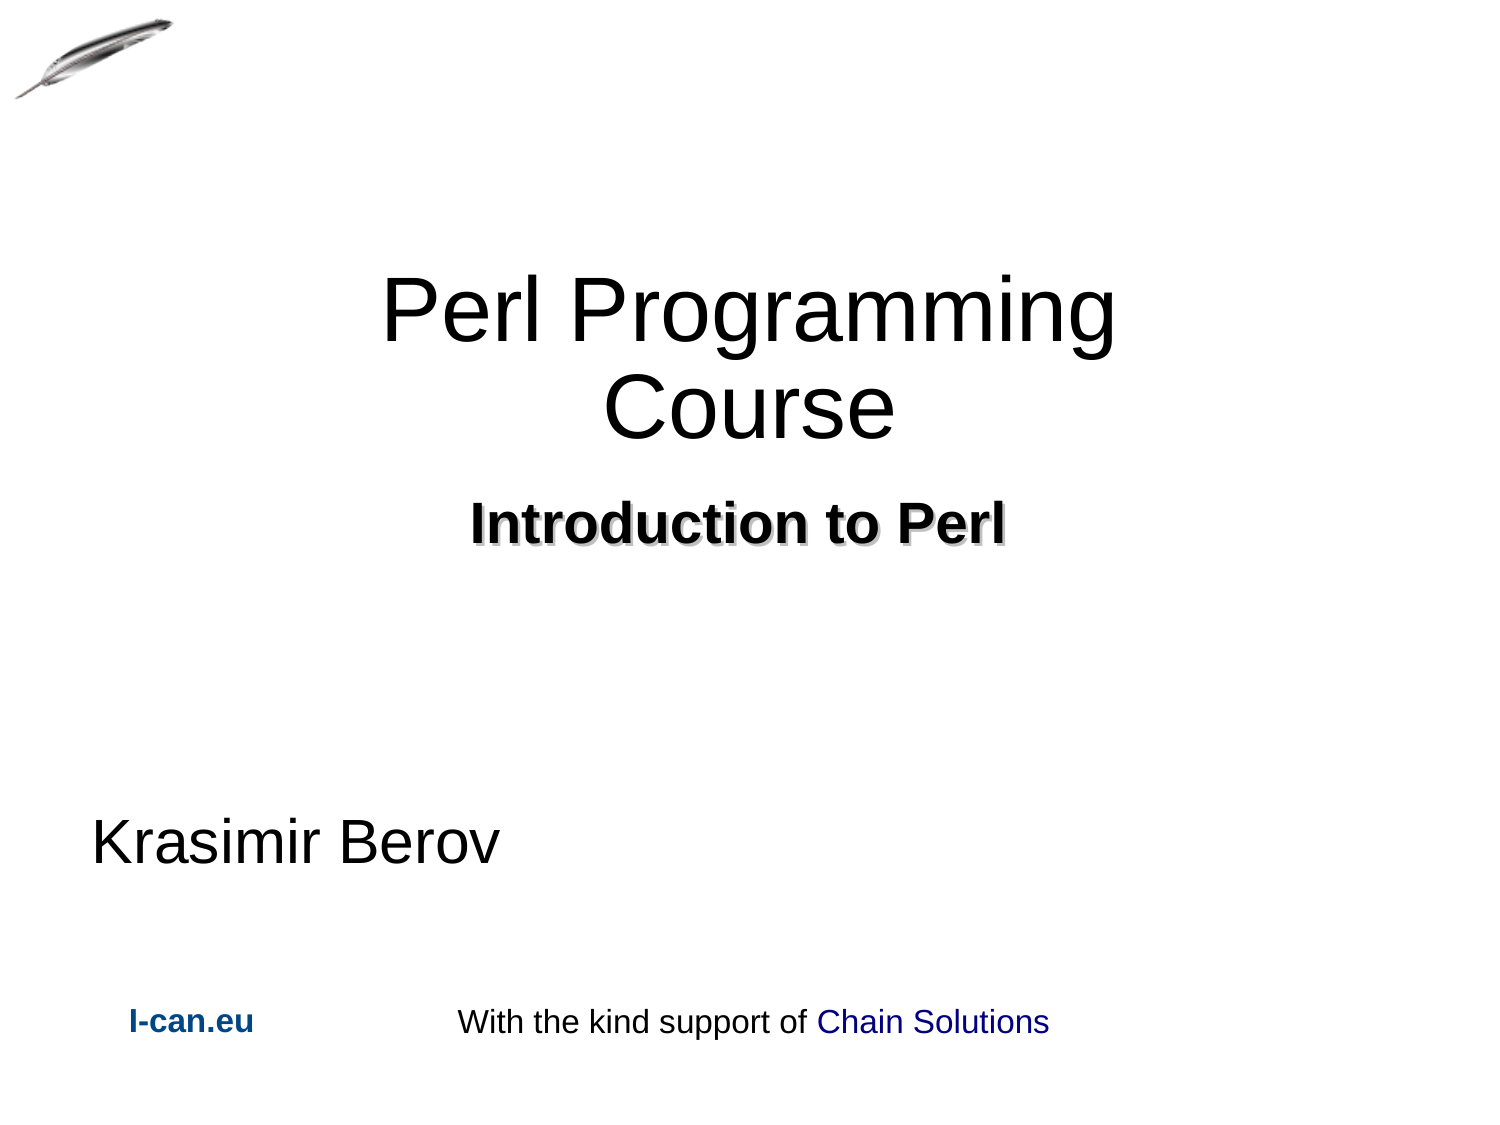

# Perl Programming Course
Introduction to Perl
Krasimir Berov
I-can.eu
With the kind support of Chain Solutions